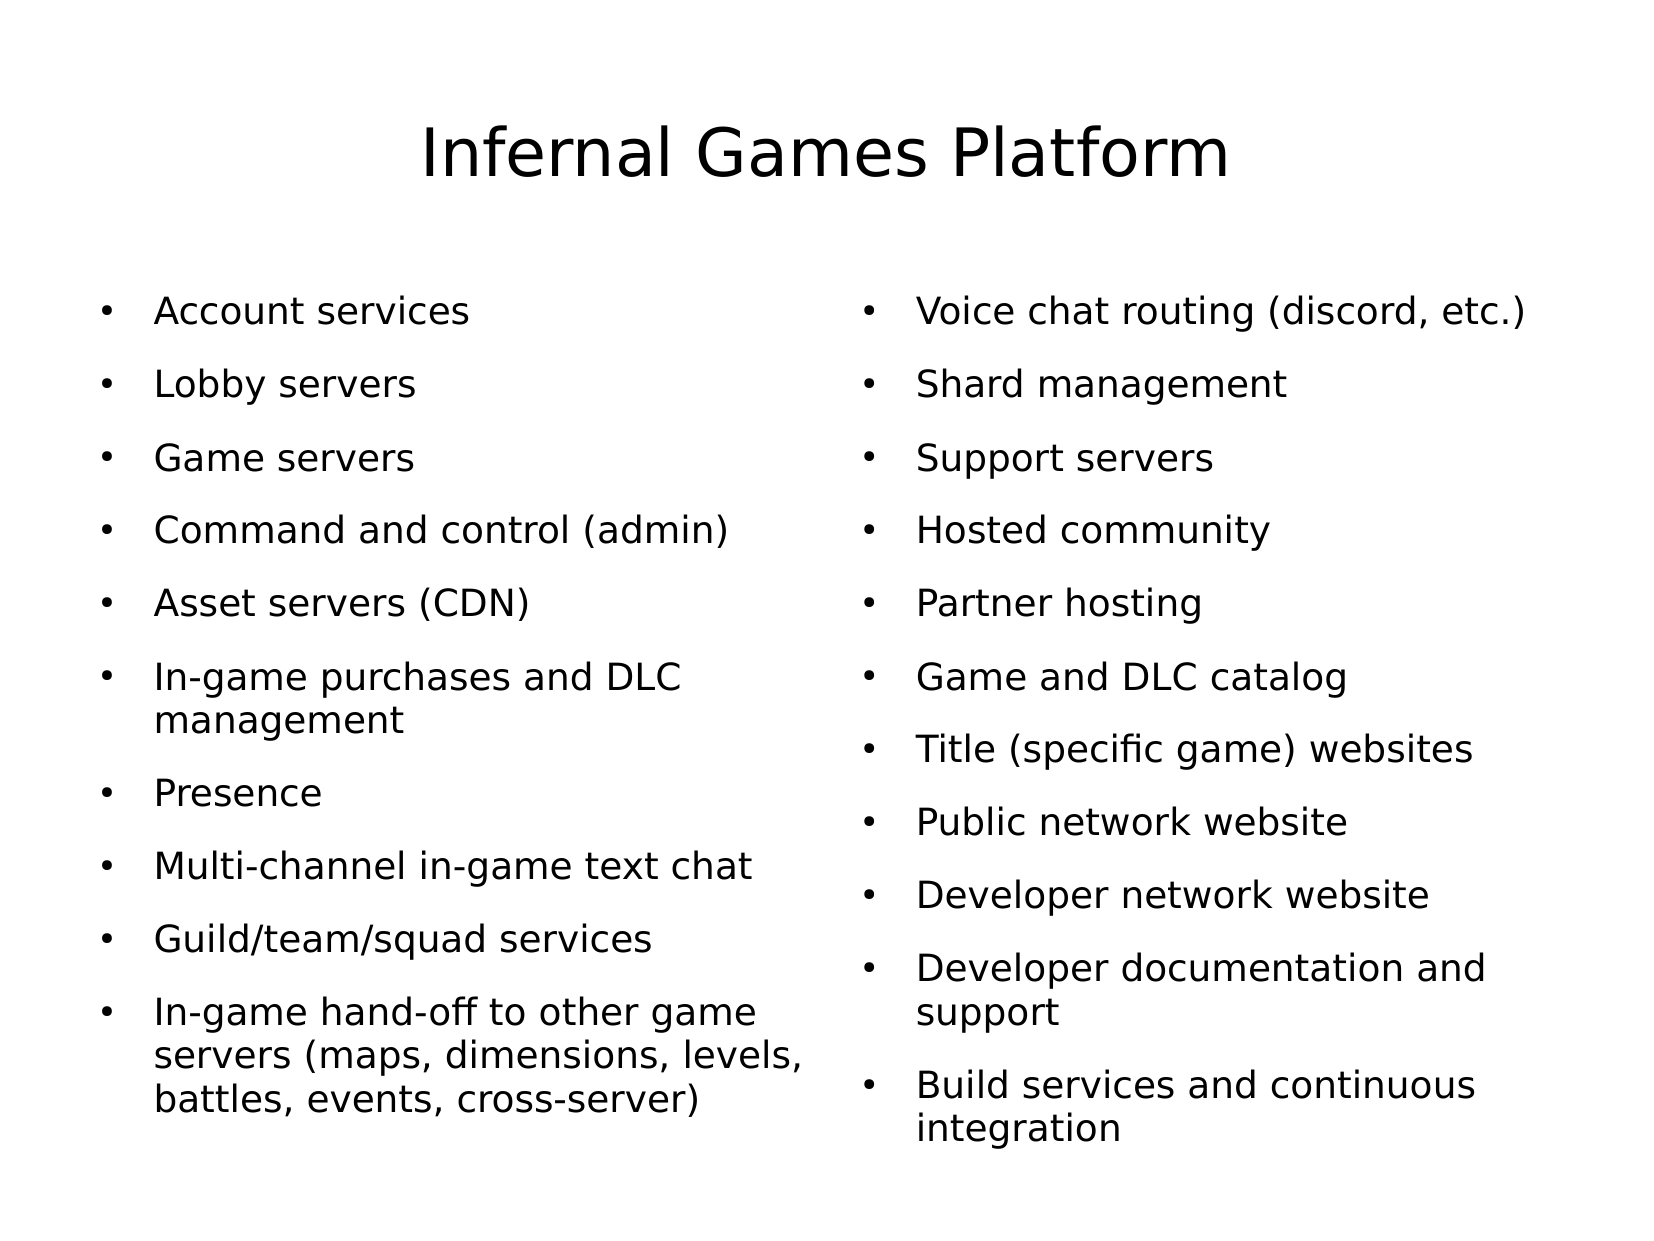

# Infernal Games Platform
Account services
Lobby servers
Game servers
Command and control (admin)
Asset servers (CDN)
In-game purchases and DLC management
Presence
Multi-channel in-game text chat
Guild/team/squad services
In-game hand-off to other game servers (maps, dimensions, levels, battles, events, cross-server)
Voice chat routing (discord, etc.)
Shard management
Support servers
Hosted community
Partner hosting
Game and DLC catalog
Title (specific game) websites
Public network website
Developer network website
Developer documentation and support
Build services and continuous integration